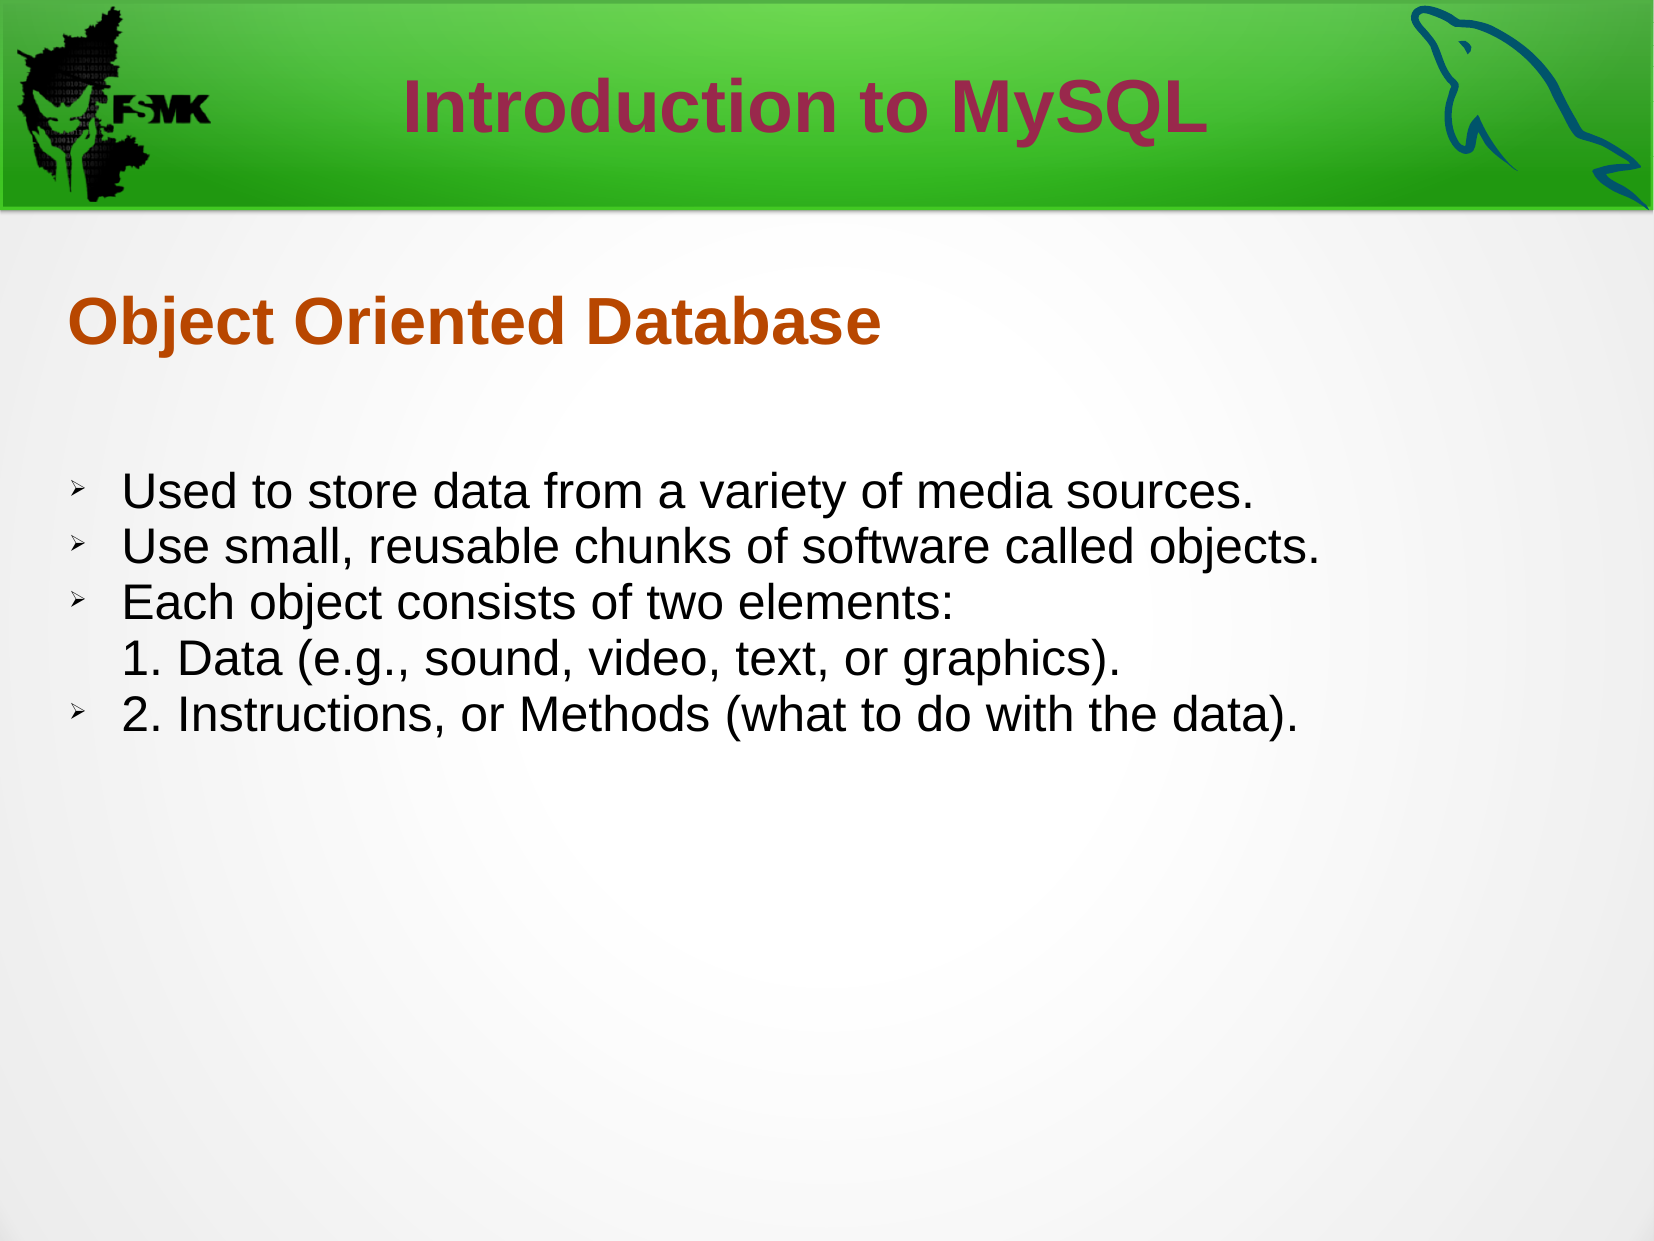

# Introduction to MySQL
Object Oriented Database
Used to store data from a variety of media sources.
Use small, reusable chunks of software called objects.
Each object consists of two elements:
1. Data (e.g., sound, video, text, or graphics).
2. Instructions, or Methods (what to do with the data).